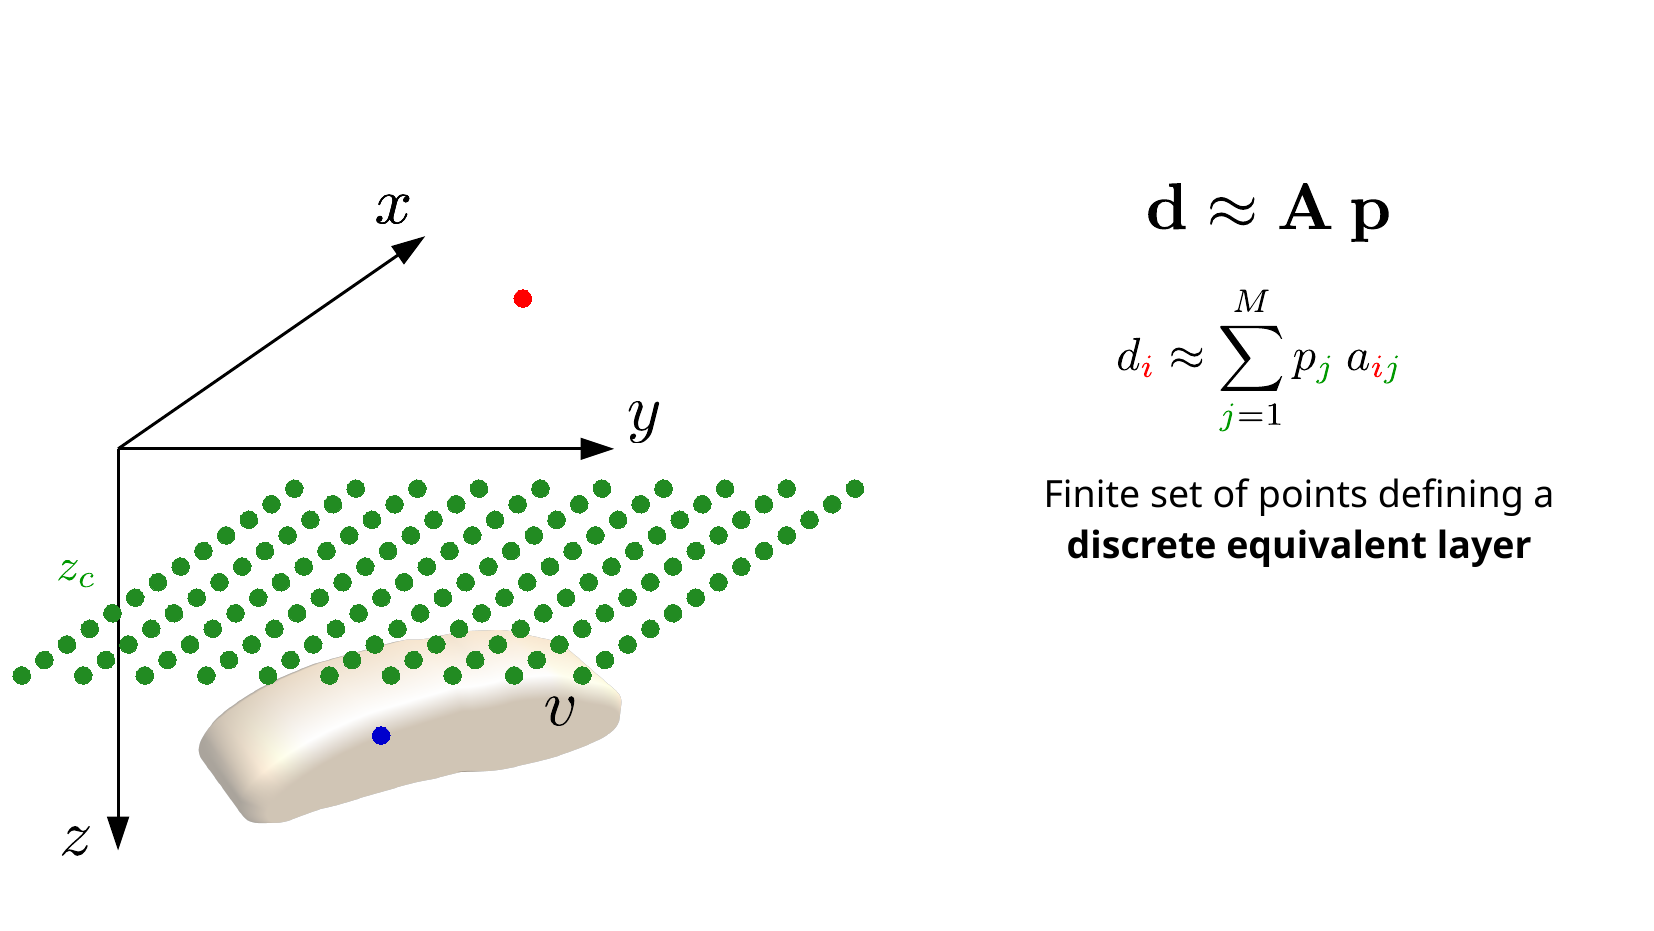

Finite set of points defining a discrete equivalent layer